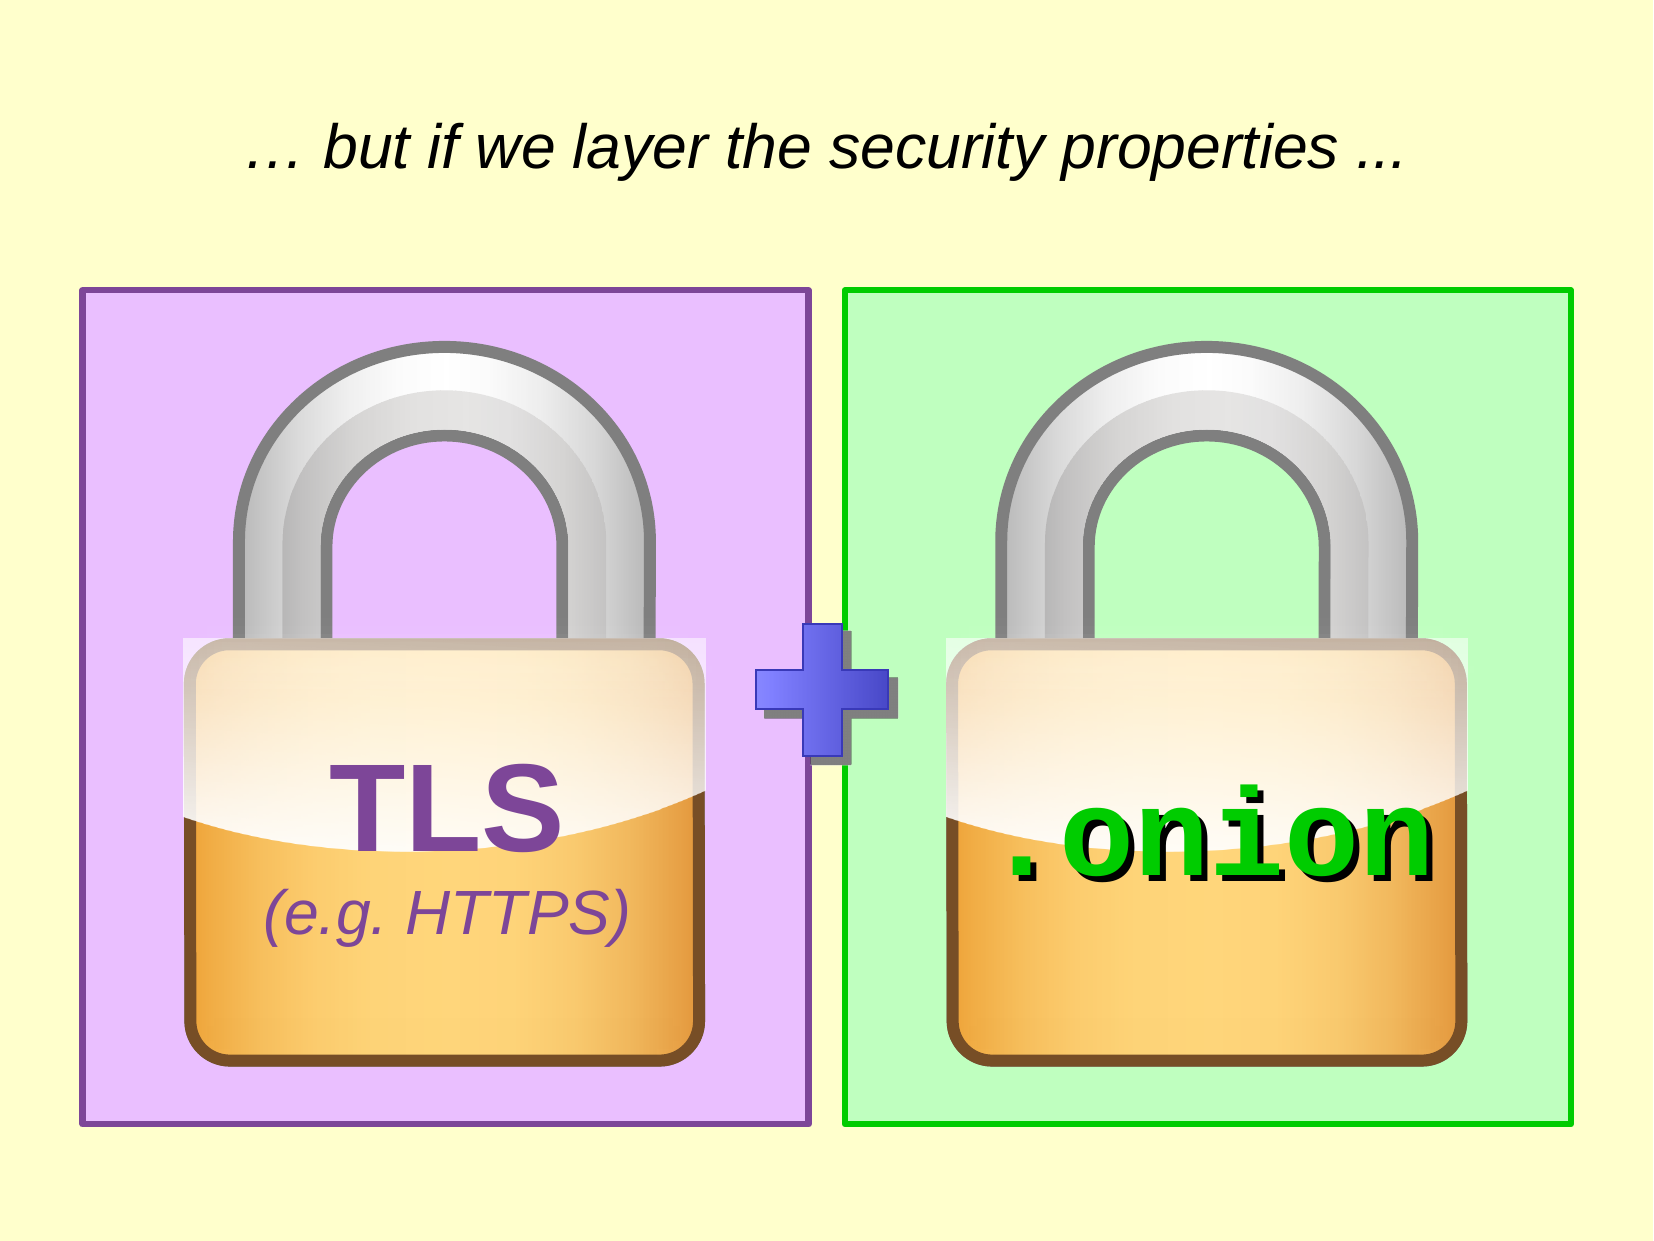

… but if we layer the security properties ...
#
TLS
(e.g. HTTPS)
.onion